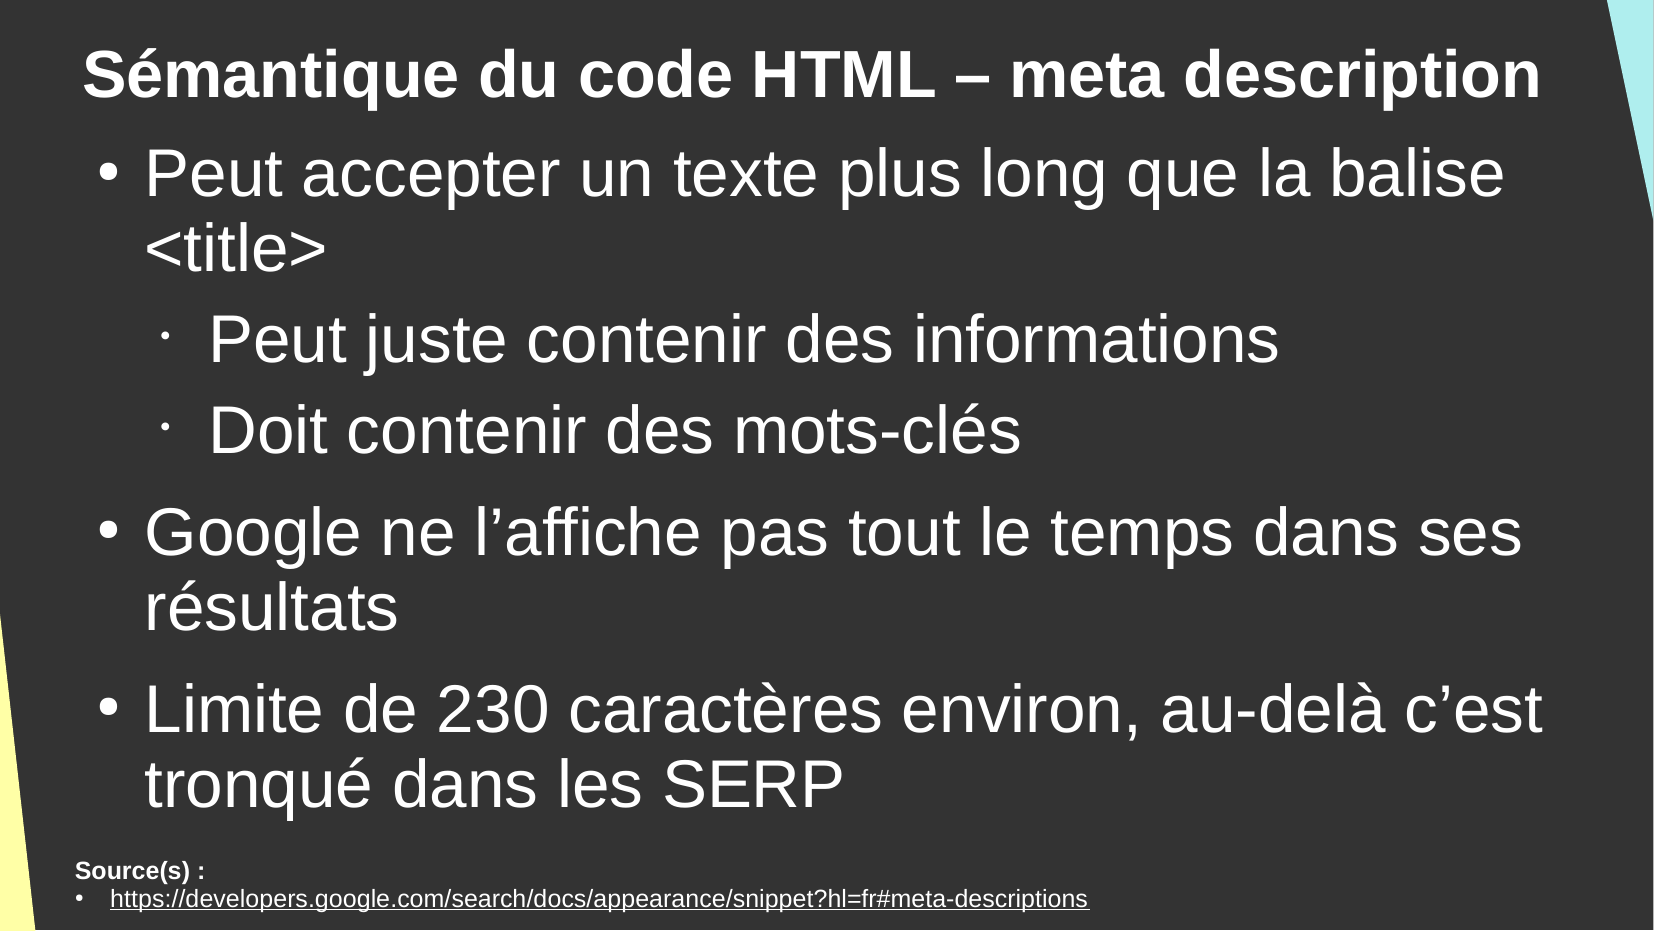

# Sémantique du code HTML – meta description
Peut accepter un texte plus long que la balise <title>
Peut juste contenir des informations
Doit contenir des mots-clés
Google ne l’affiche pas tout le temps dans ses résultats
Limite de 230 caractères environ, au-delà c’est tronqué dans les SERP
Source(s) :
https://developers.google.com/search/docs/appearance/snippet?hl=fr#meta-descriptions